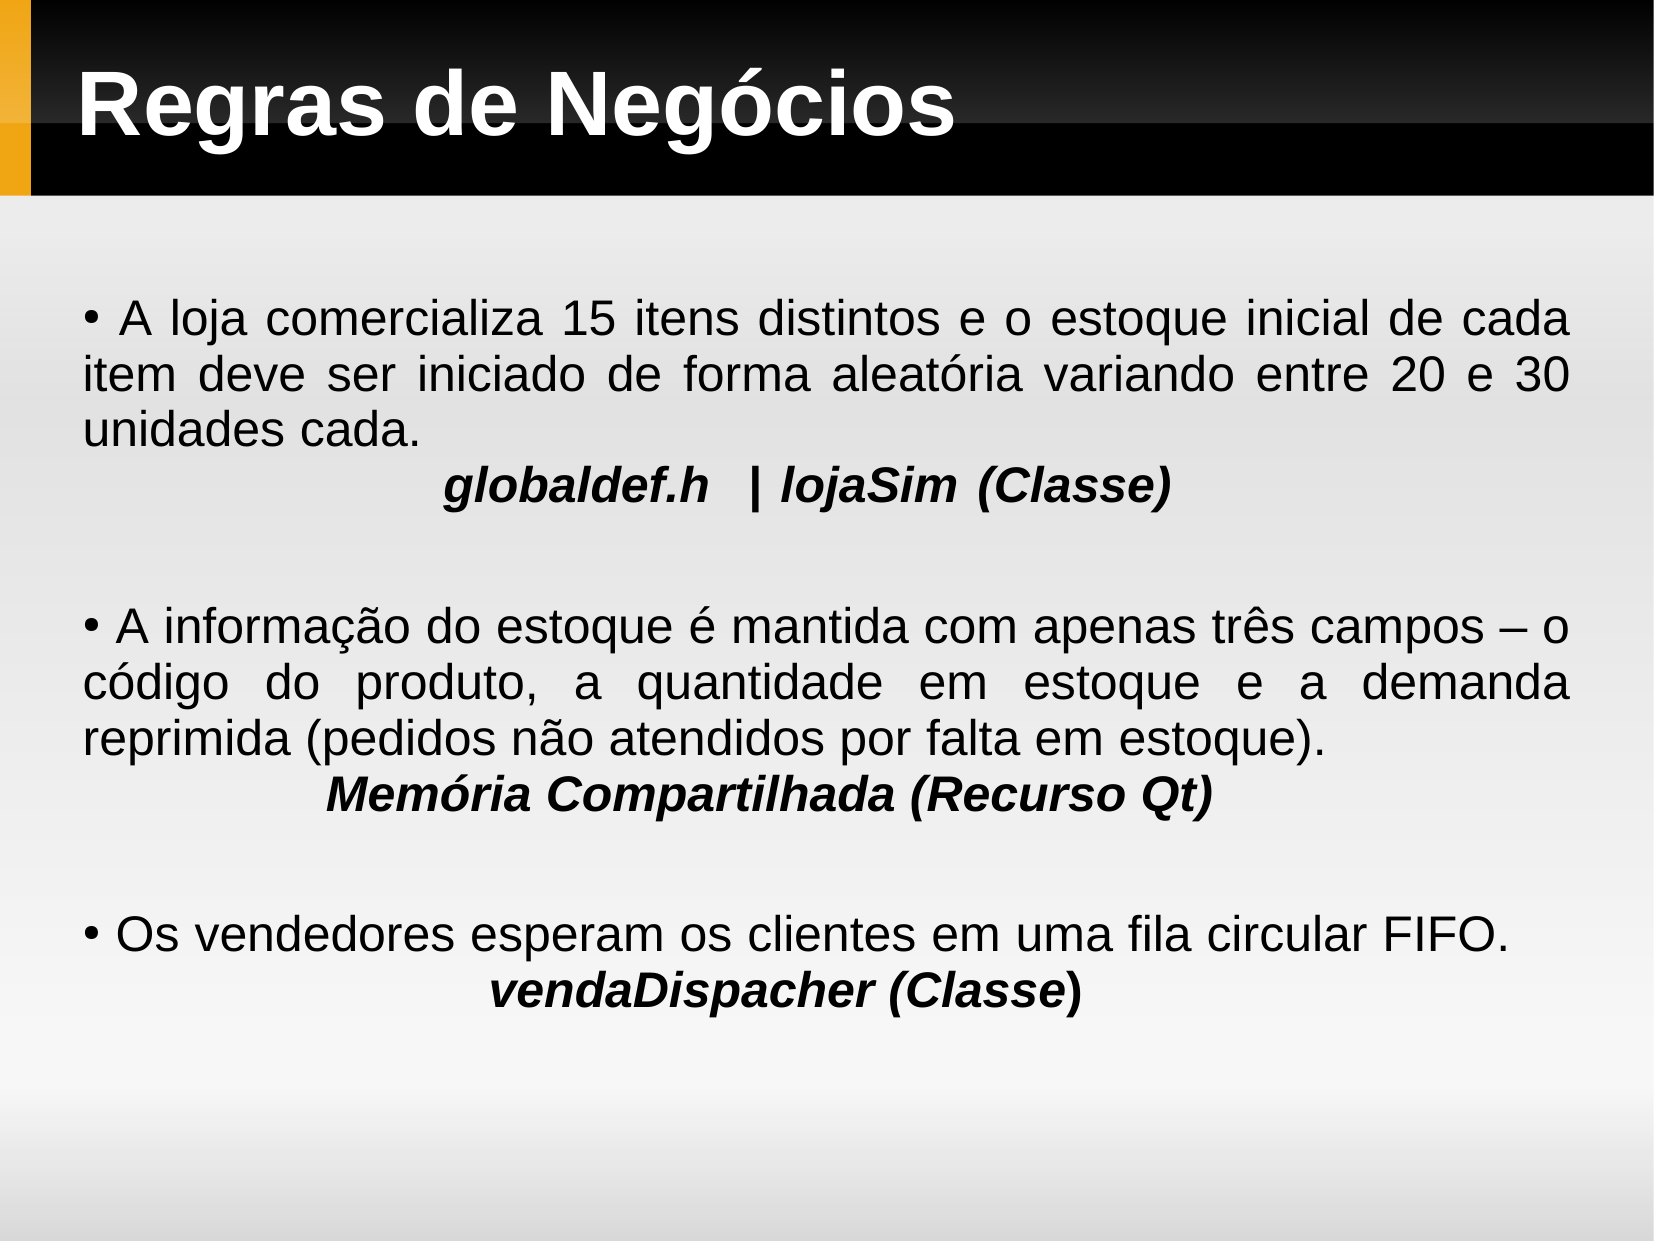

# Regras de Negócios
 A loja comercializa 15 itens distintos e o estoque inicial de cada item deve ser iniciado de forma aleatória variando entre 20 e 30 unidades cada.
 globaldef.h | lojaSim (Classe)
 A informação do estoque é mantida com apenas três campos – o código do produto, a quantidade em estoque e a demanda reprimida (pedidos não atendidos por falta em estoque). Memória Compartilhada (Recurso Qt)
 Os vendedores esperam os clientes em uma fila circular FIFO. vendaDispacher (Classe)